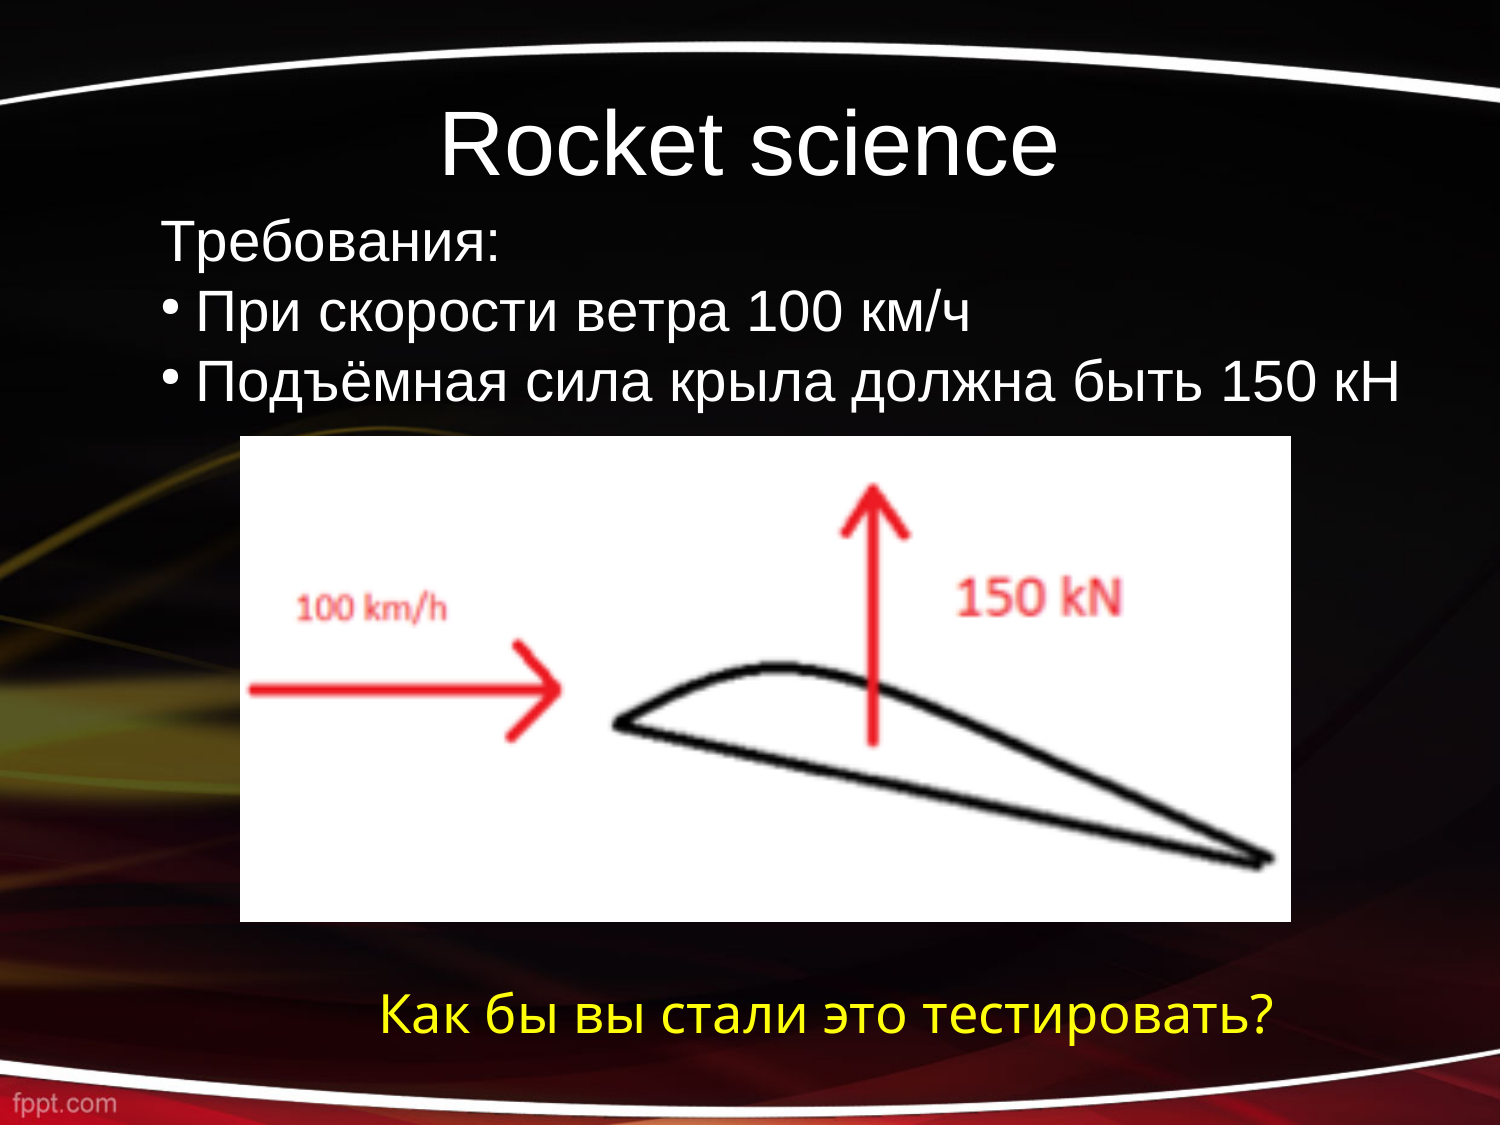

# Rocket science
Требования:
При скорости ветра 100 км/ч
Подъёмная сила крыла должна быть 150 кН
Как бы вы стали это тестировать?